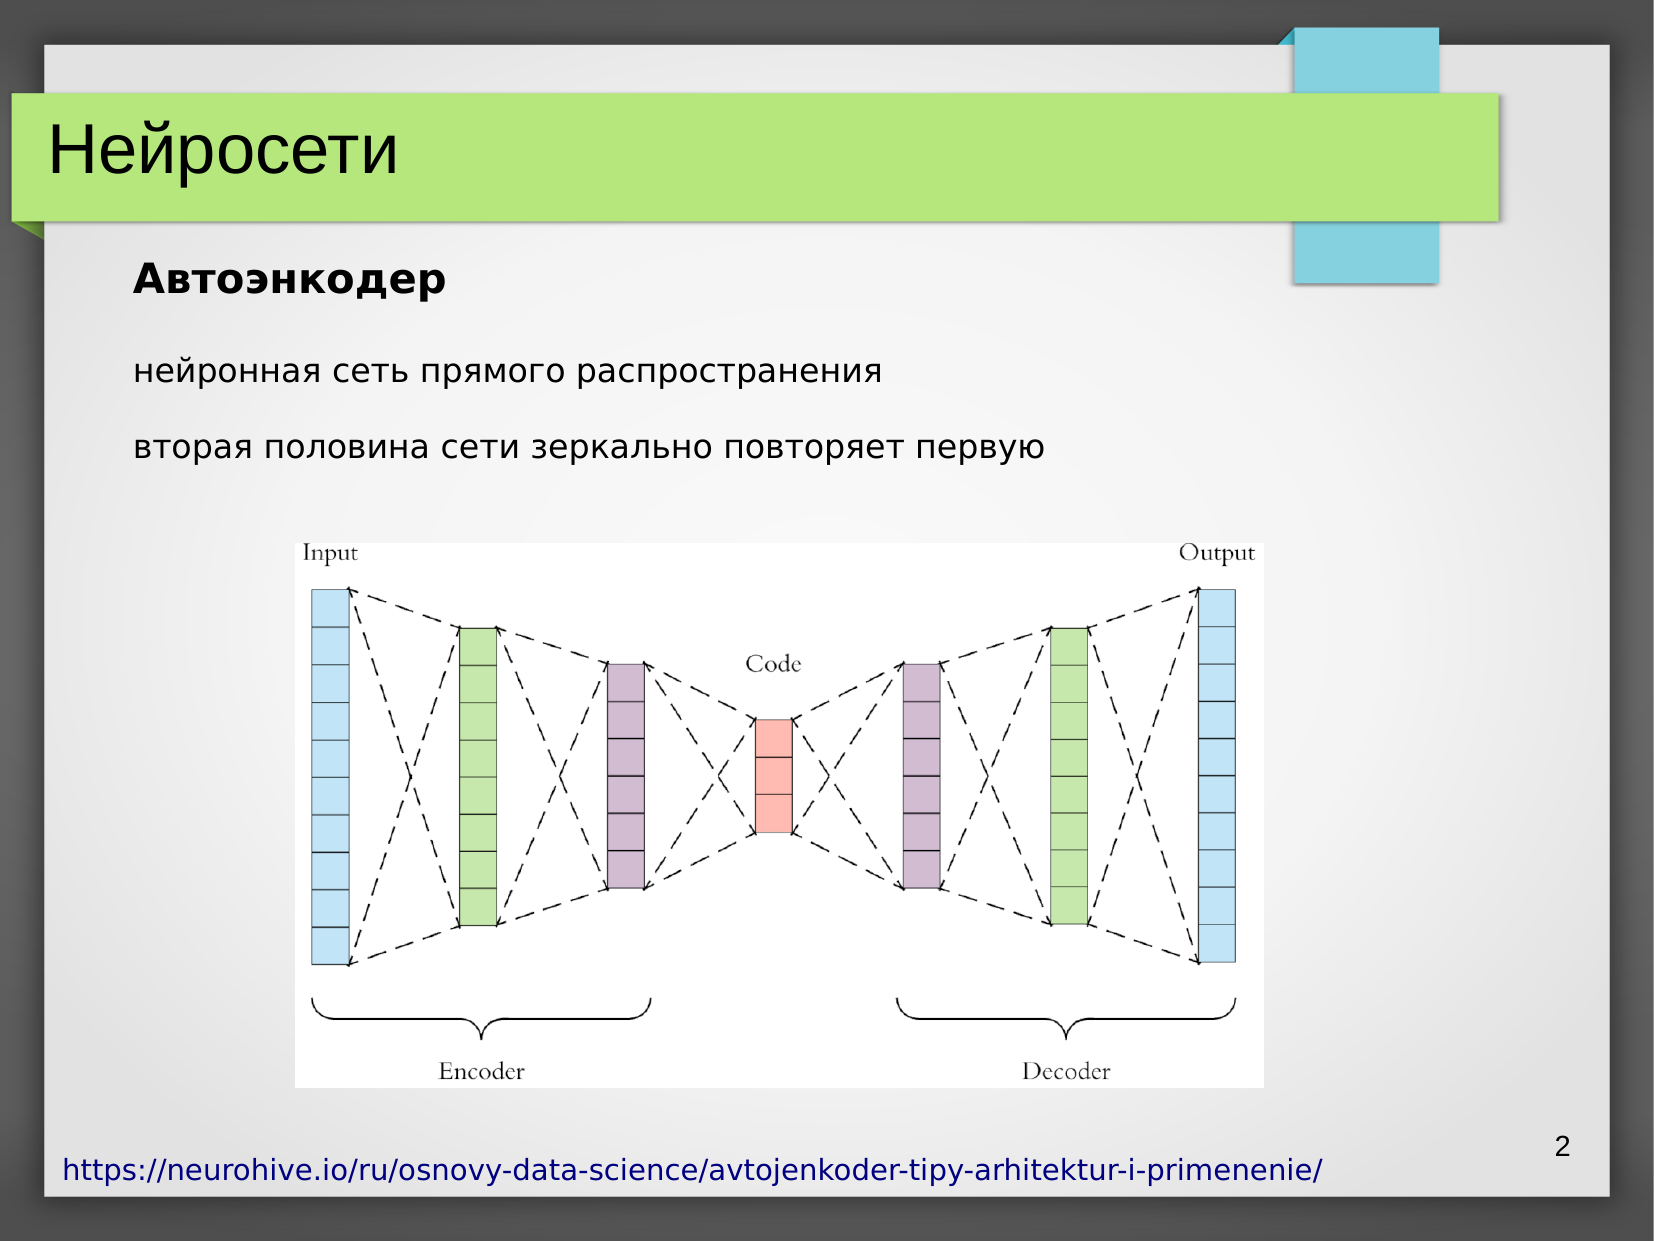

# Нейросети
Автоэнкодер
нейронная сеть прямого распространения
вторая половина сети зеркально повторяет первую
2
https://neurohive.io/ru/osnovy-data-science/avtojenkoder-tipy-arhitektur-i-primenenie/